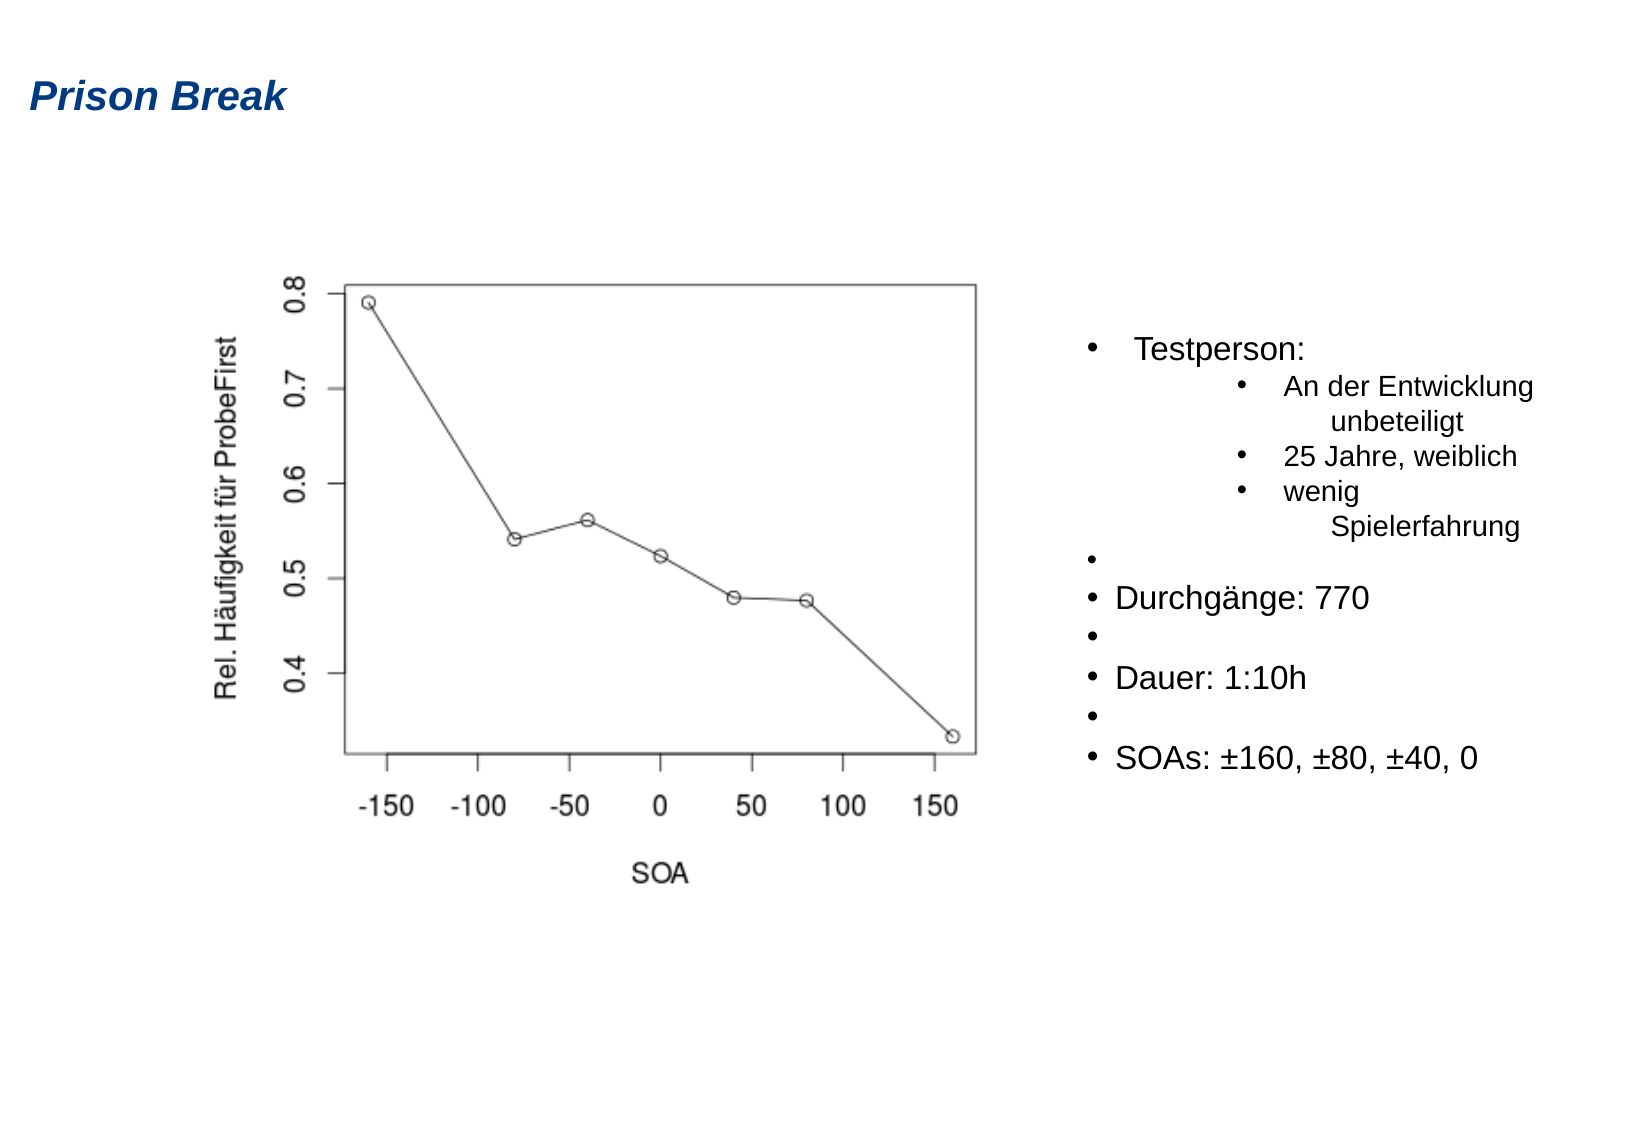

# Prison Break
Testperson:
An der Entwicklung unbeteiligt
25 Jahre, weiblich
wenig Spielerfahrung
Durchgänge: 770
Dauer: 1:10h
SOAs: ±160, ±80, ±40, 0